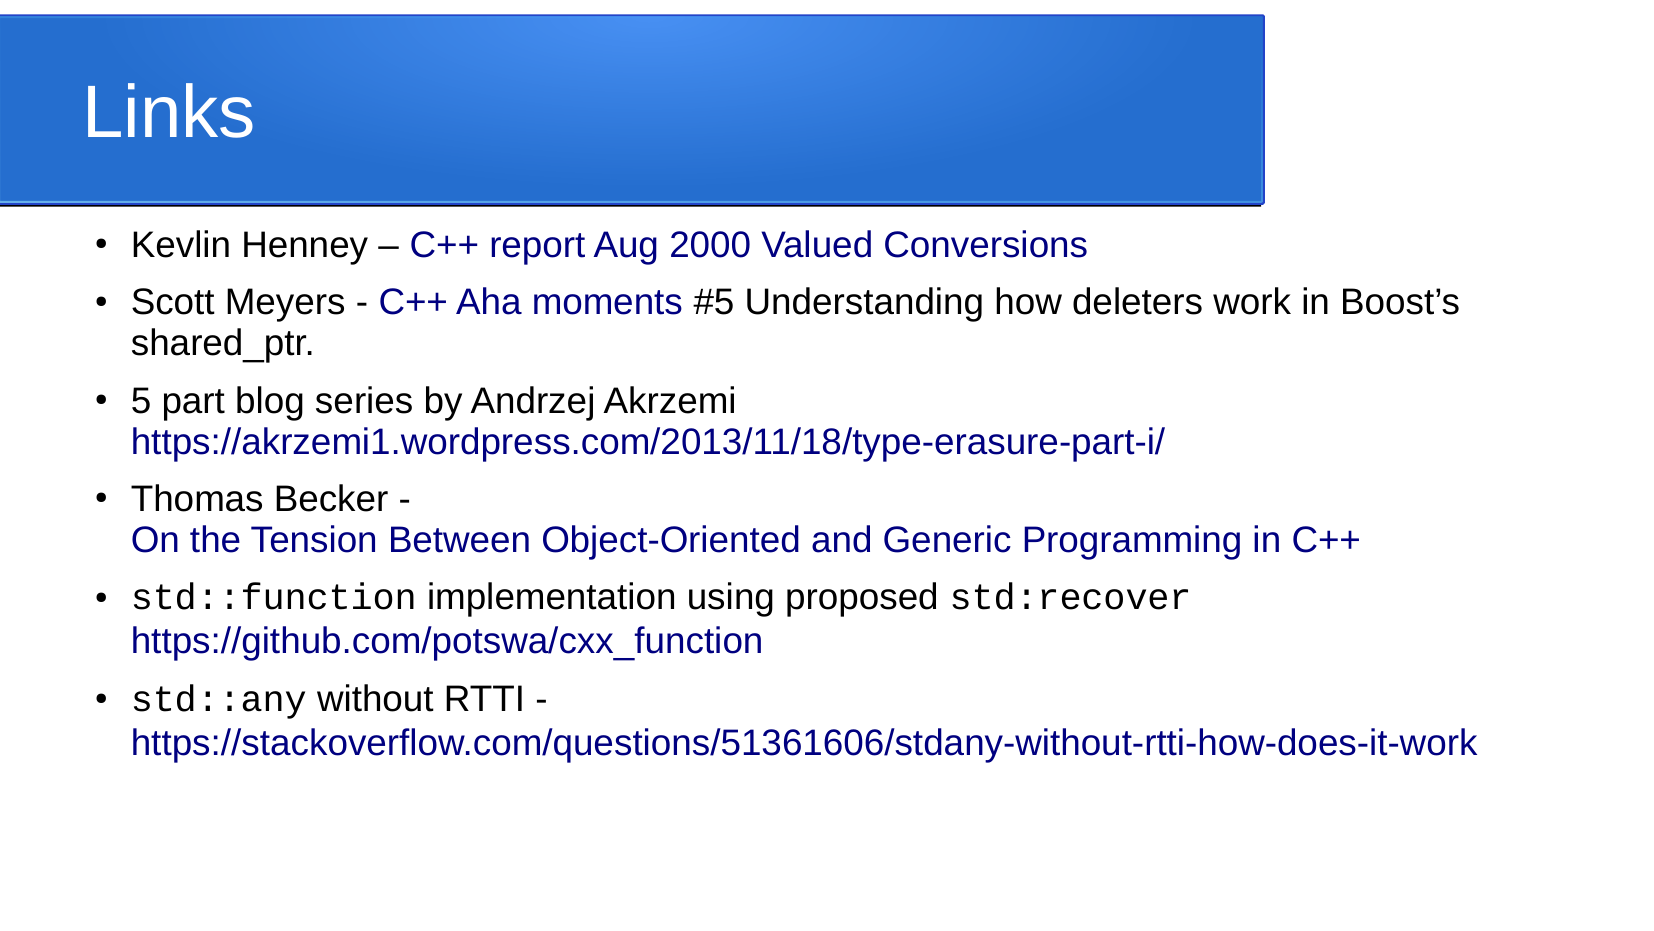

# Links
Kevlin Henney – C++ report Aug 2000 Valued Conversions
Scott Meyers - C++ Aha moments #5 Understanding how deleters work in Boost’s shared_ptr.
5 part blog series by Andrzej Akrzemi https://akrzemi1.wordpress.com/2013/11/18/type-erasure-part-i/
Thomas Becker -On the Tension Between Object-Oriented and Generic Programming in C++
std::function implementation using proposed std:recover https://github.com/potswa/cxx_function
std::any without RTTI - https://stackoverflow.com/questions/51361606/stdany-without-rtti-how-does-it-work